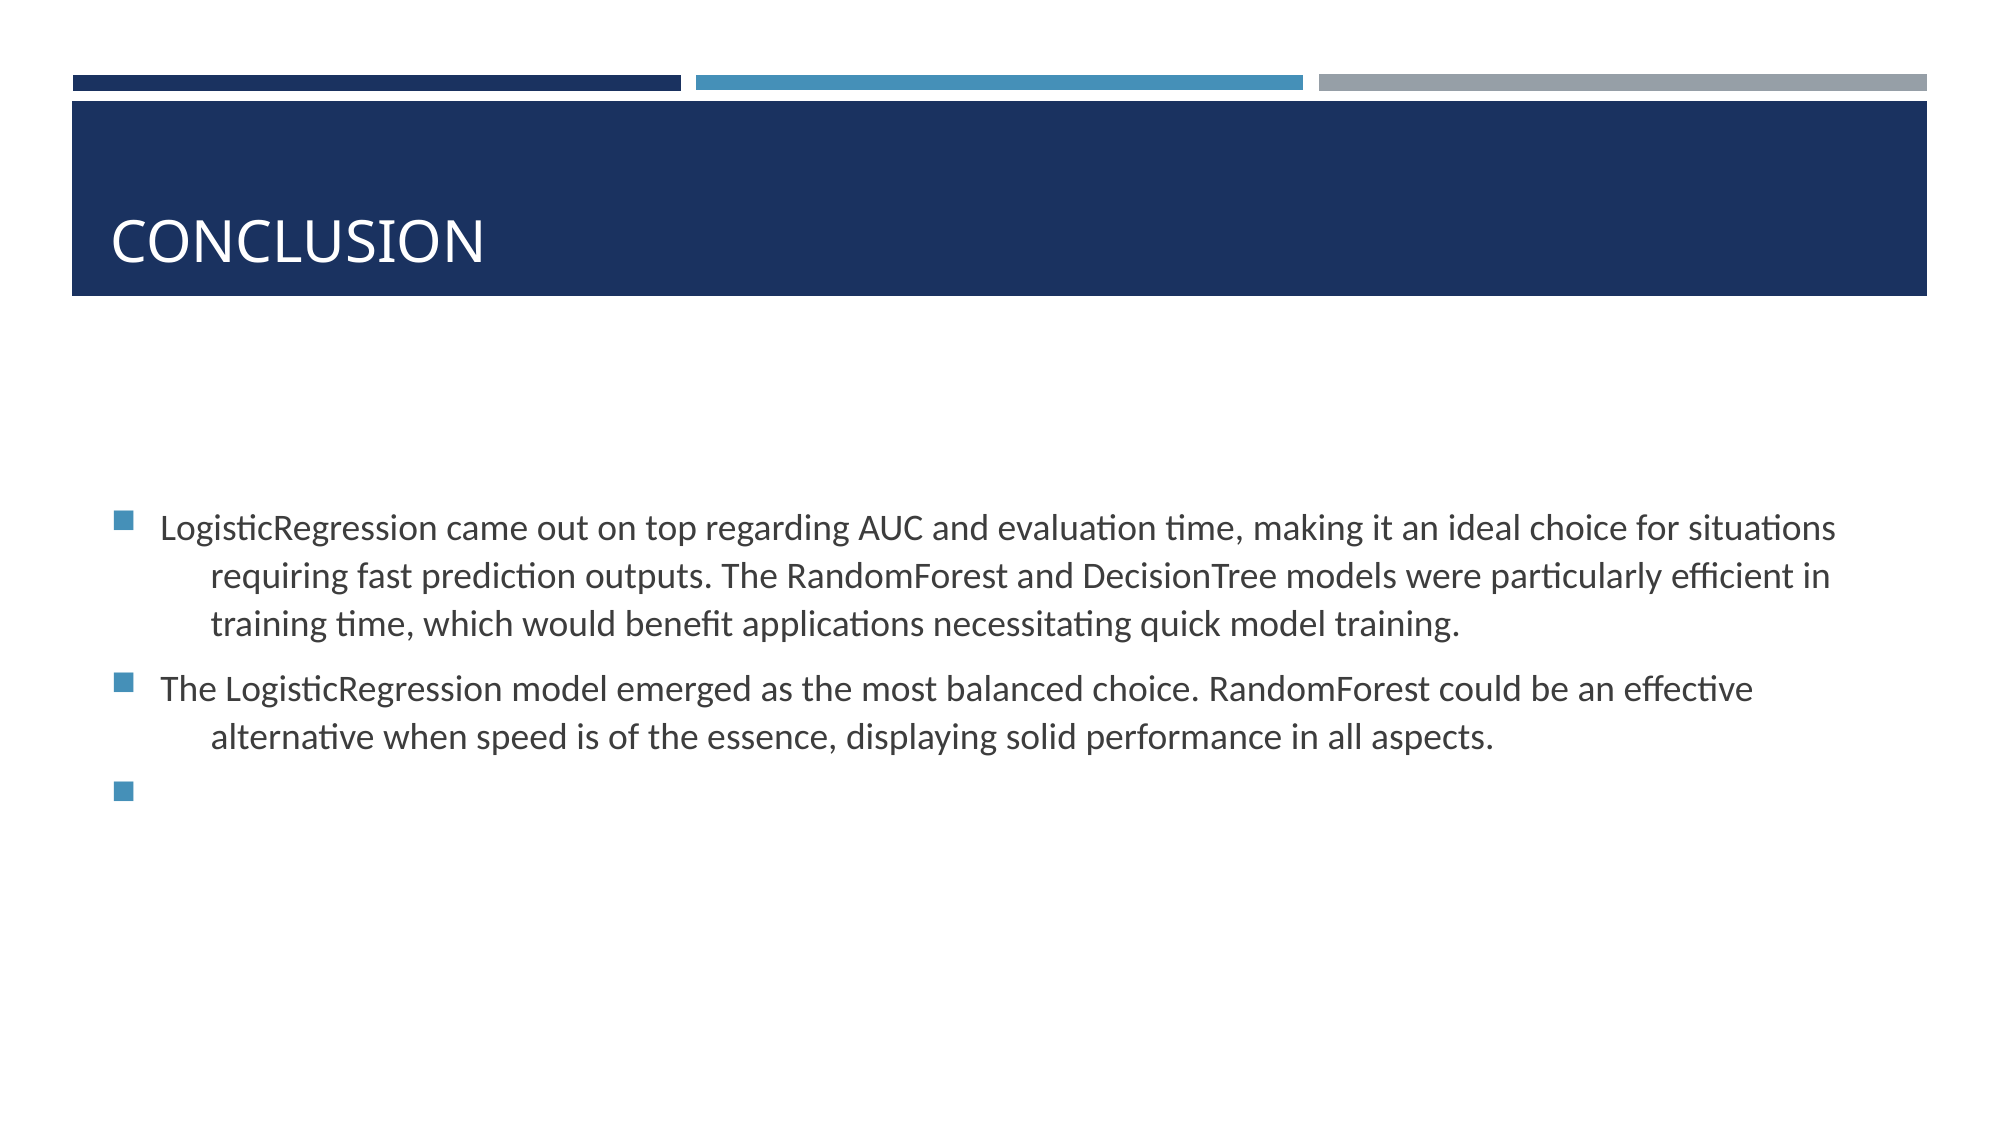

# CONCLUSION
LogisticRegression came out on top regarding AUC and evaluation time, making it an ideal choice for situations requiring fast prediction outputs. The RandomForest and DecisionTree models were particularly efficient in training time, which would benefit applications necessitating quick model training.
The LogisticRegression model emerged as the most balanced choice. RandomForest could be an effective alternative when speed is of the essence, displaying solid performance in all aspects.